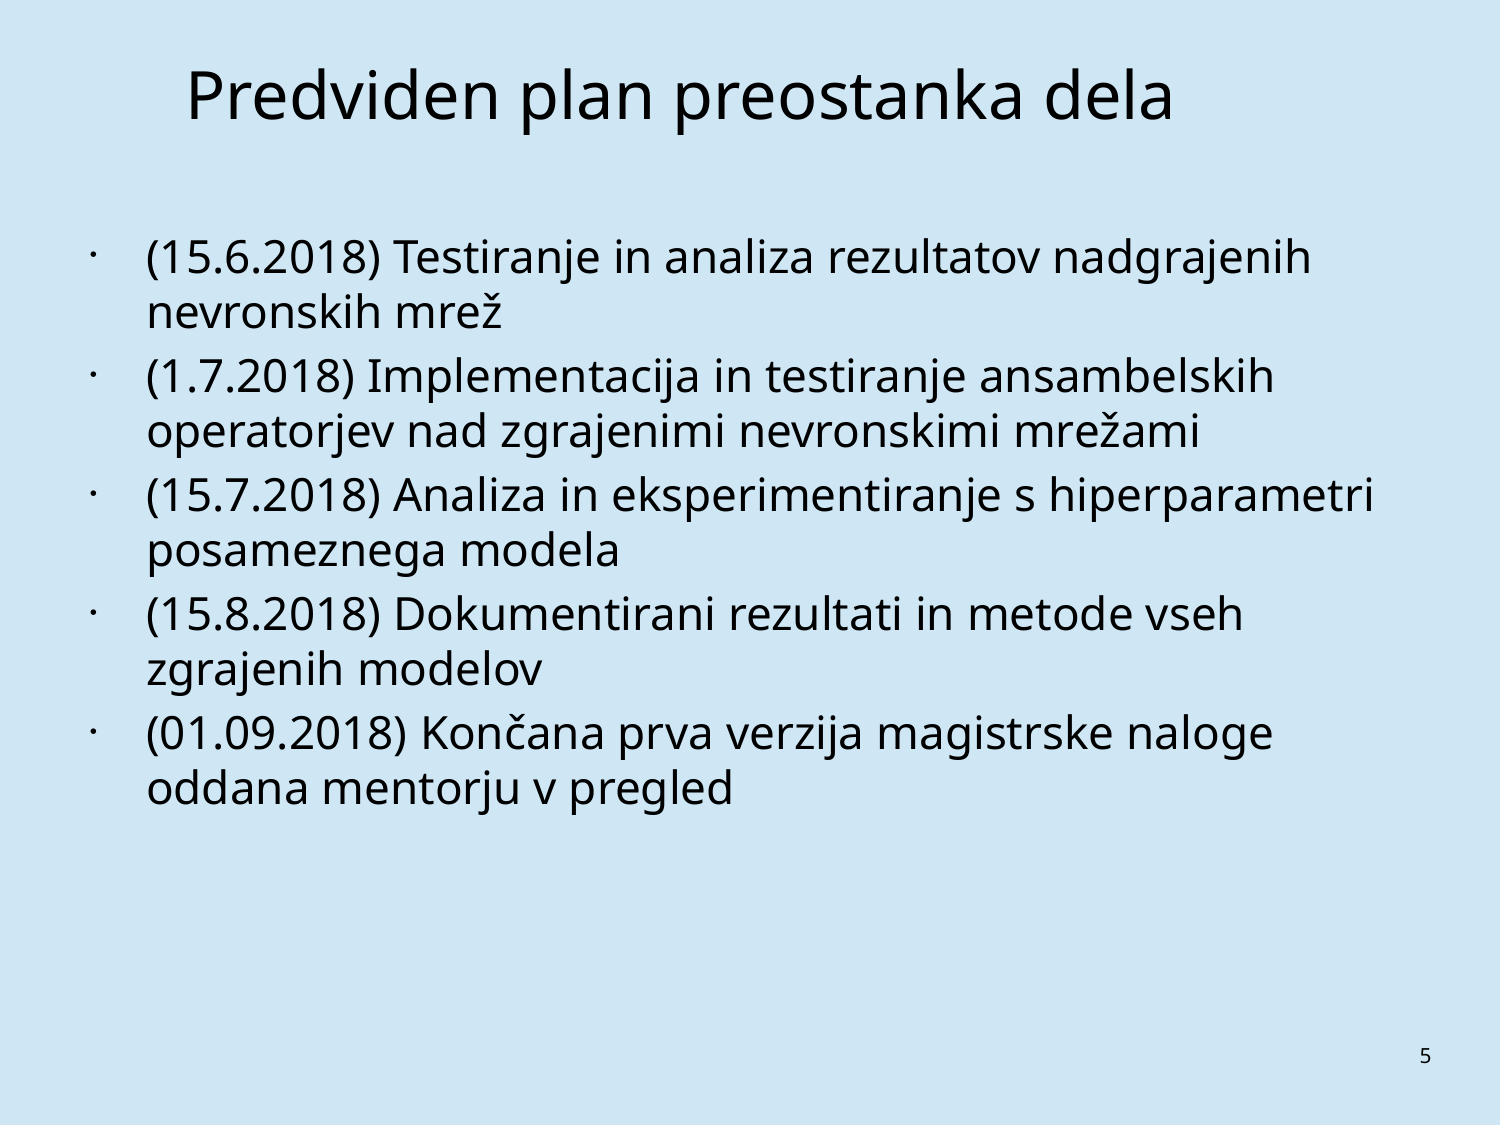

# Predviden plan preostanka dela
(15.6.2018) Testiranje in analiza rezultatov nadgrajenih nevronskih mrež
(1.7.2018) Implementacija in testiranje ansambelskih operatorjev nad zgrajenimi nevronskimi mrežami
(15.7.2018) Analiza in eksperimentiranje s hiperparametri posameznega modela
(15.8.2018) Dokumentirani rezultati in metode vseh zgrajenih modelov
(01.09.2018) Končana prva verzija magistrske naloge oddana mentorju v pregled